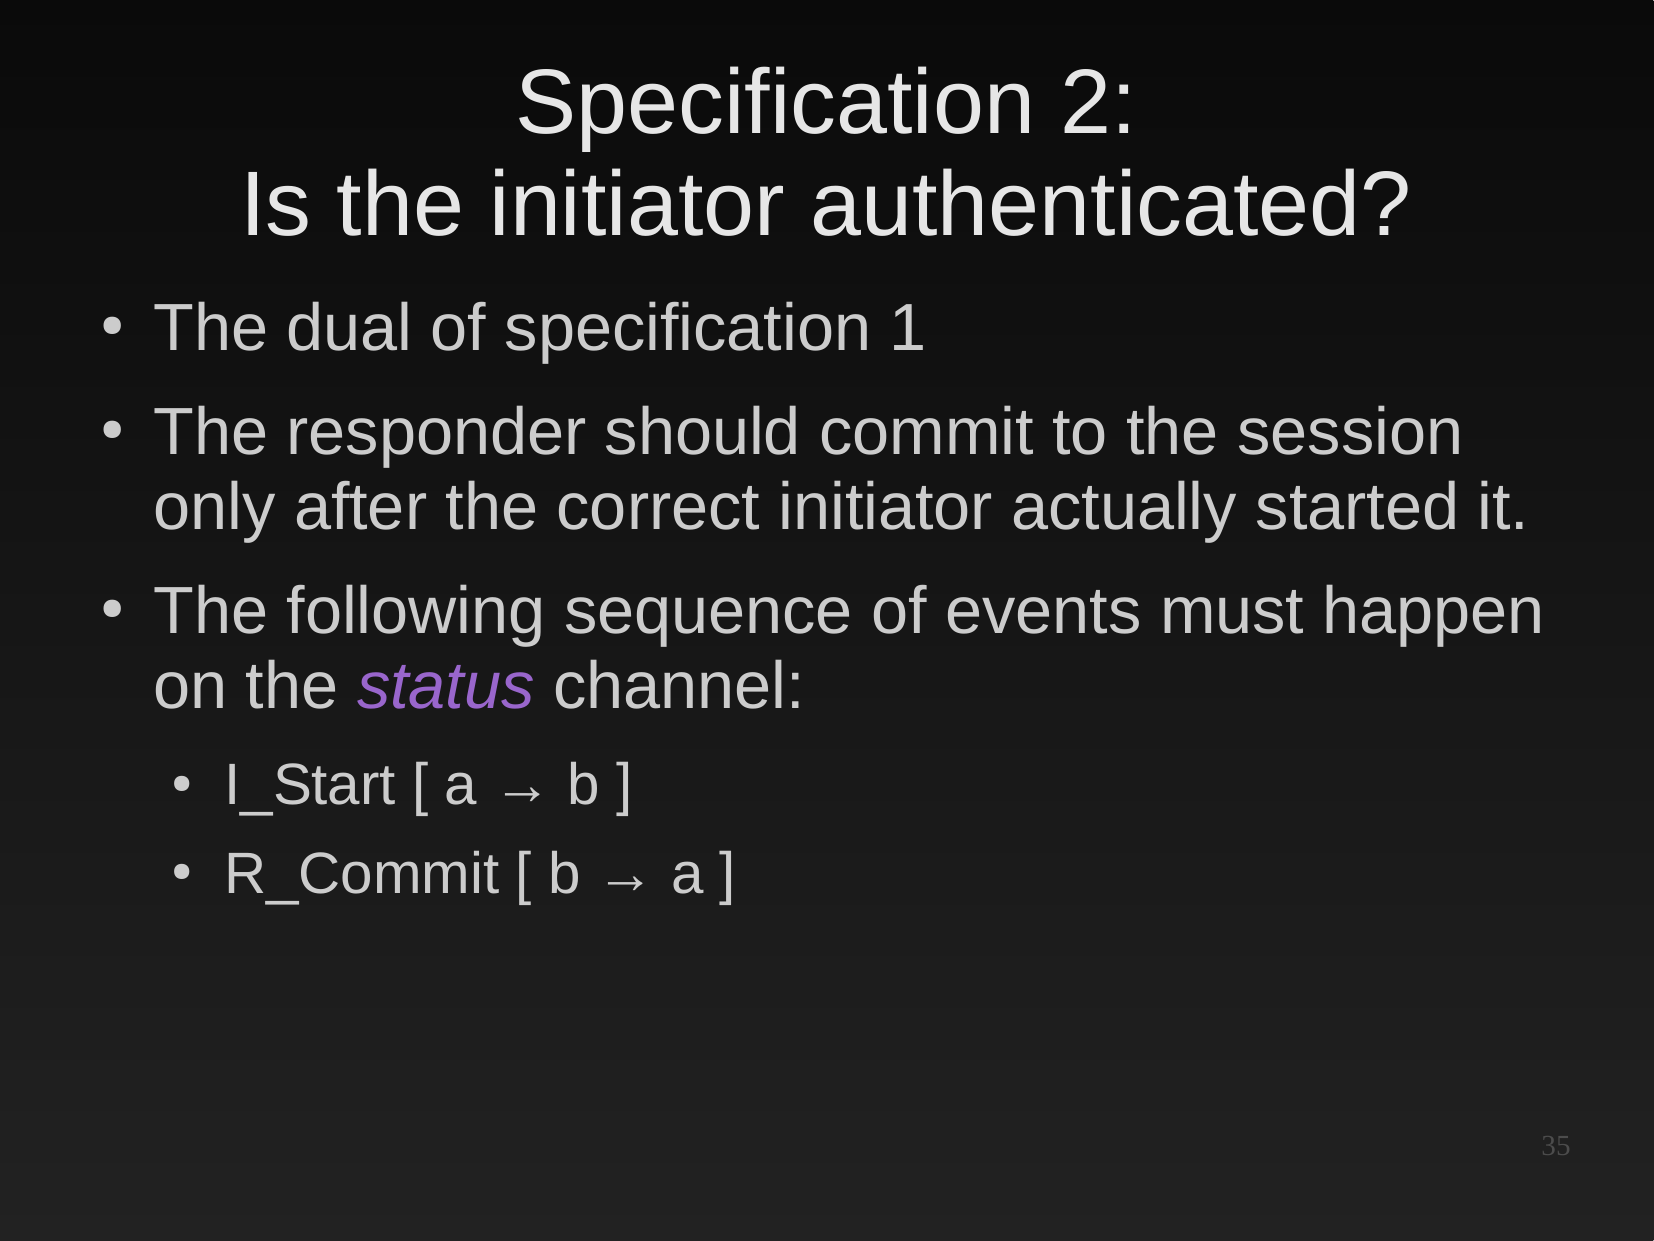

# Specification 2: Is the initiator authenticated?
The dual of specification 1
The responder should commit to the session only after the correct initiator actually started it.
The following sequence of events must happen on the status channel:
I_Start [ a → b ]
R_Commit [ b → a ]
35